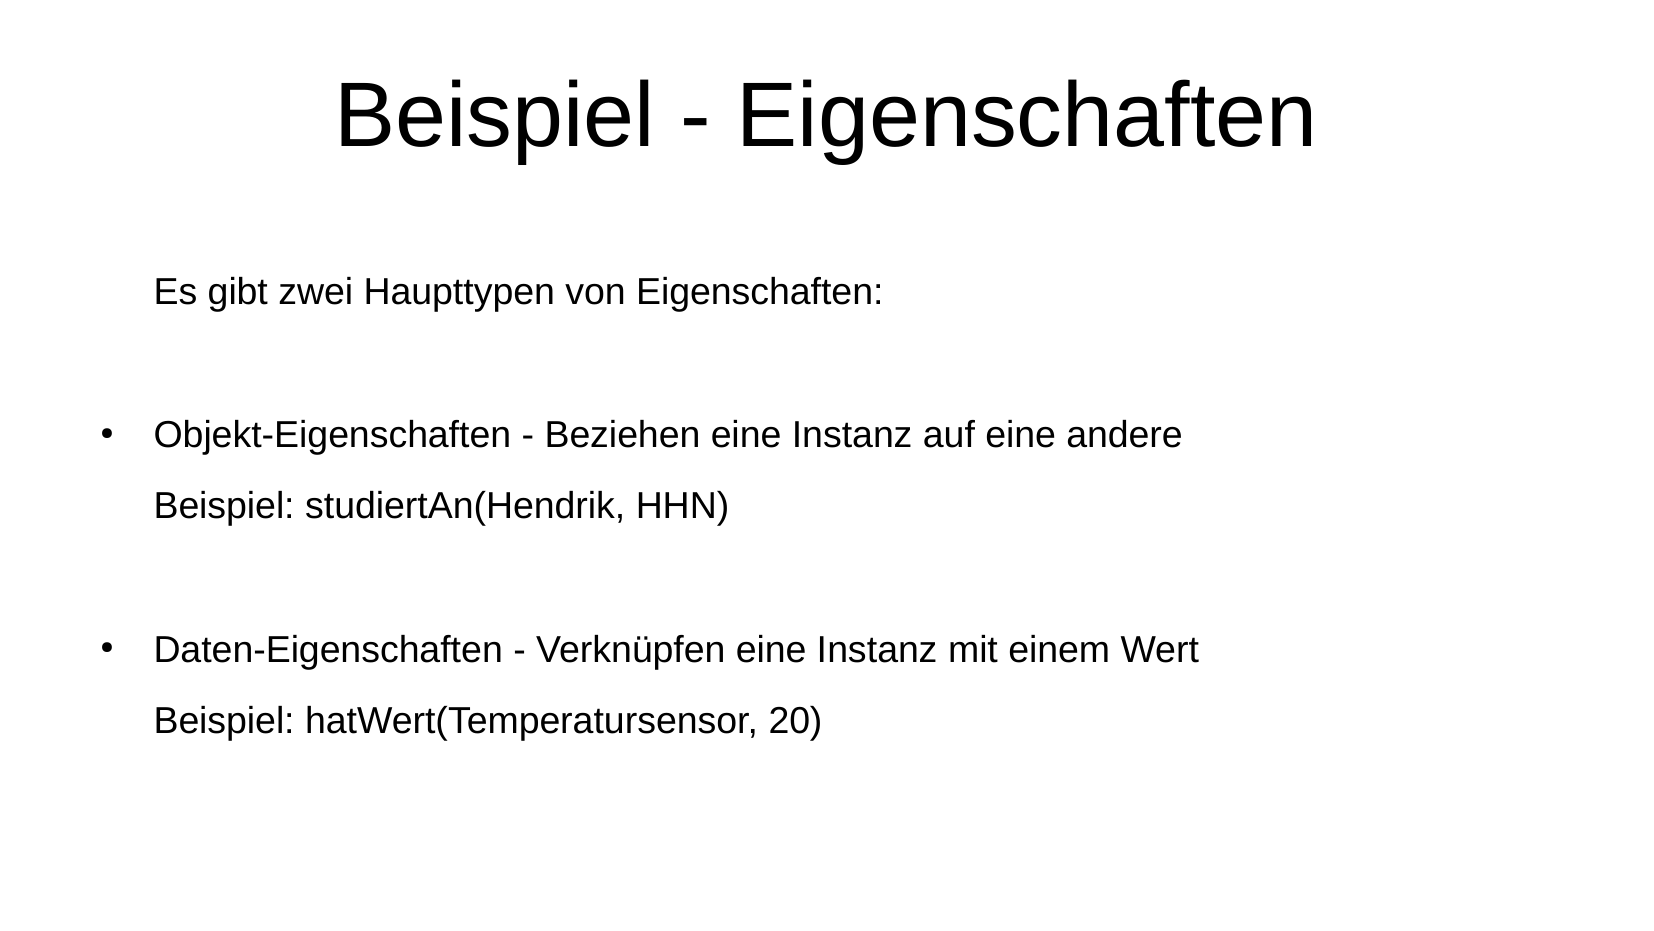

# Beispiel - Eigenschaften
Es gibt zwei Haupttypen von Eigenschaften:
Objekt-Eigenschaften - Beziehen eine Instanz auf eine andere
Beispiel: studiertAn(Hendrik, HHN)
Daten-Eigenschaften - Verknüpfen eine Instanz mit einem Wert
Beispiel: hatWert(Temperatursensor, 20)